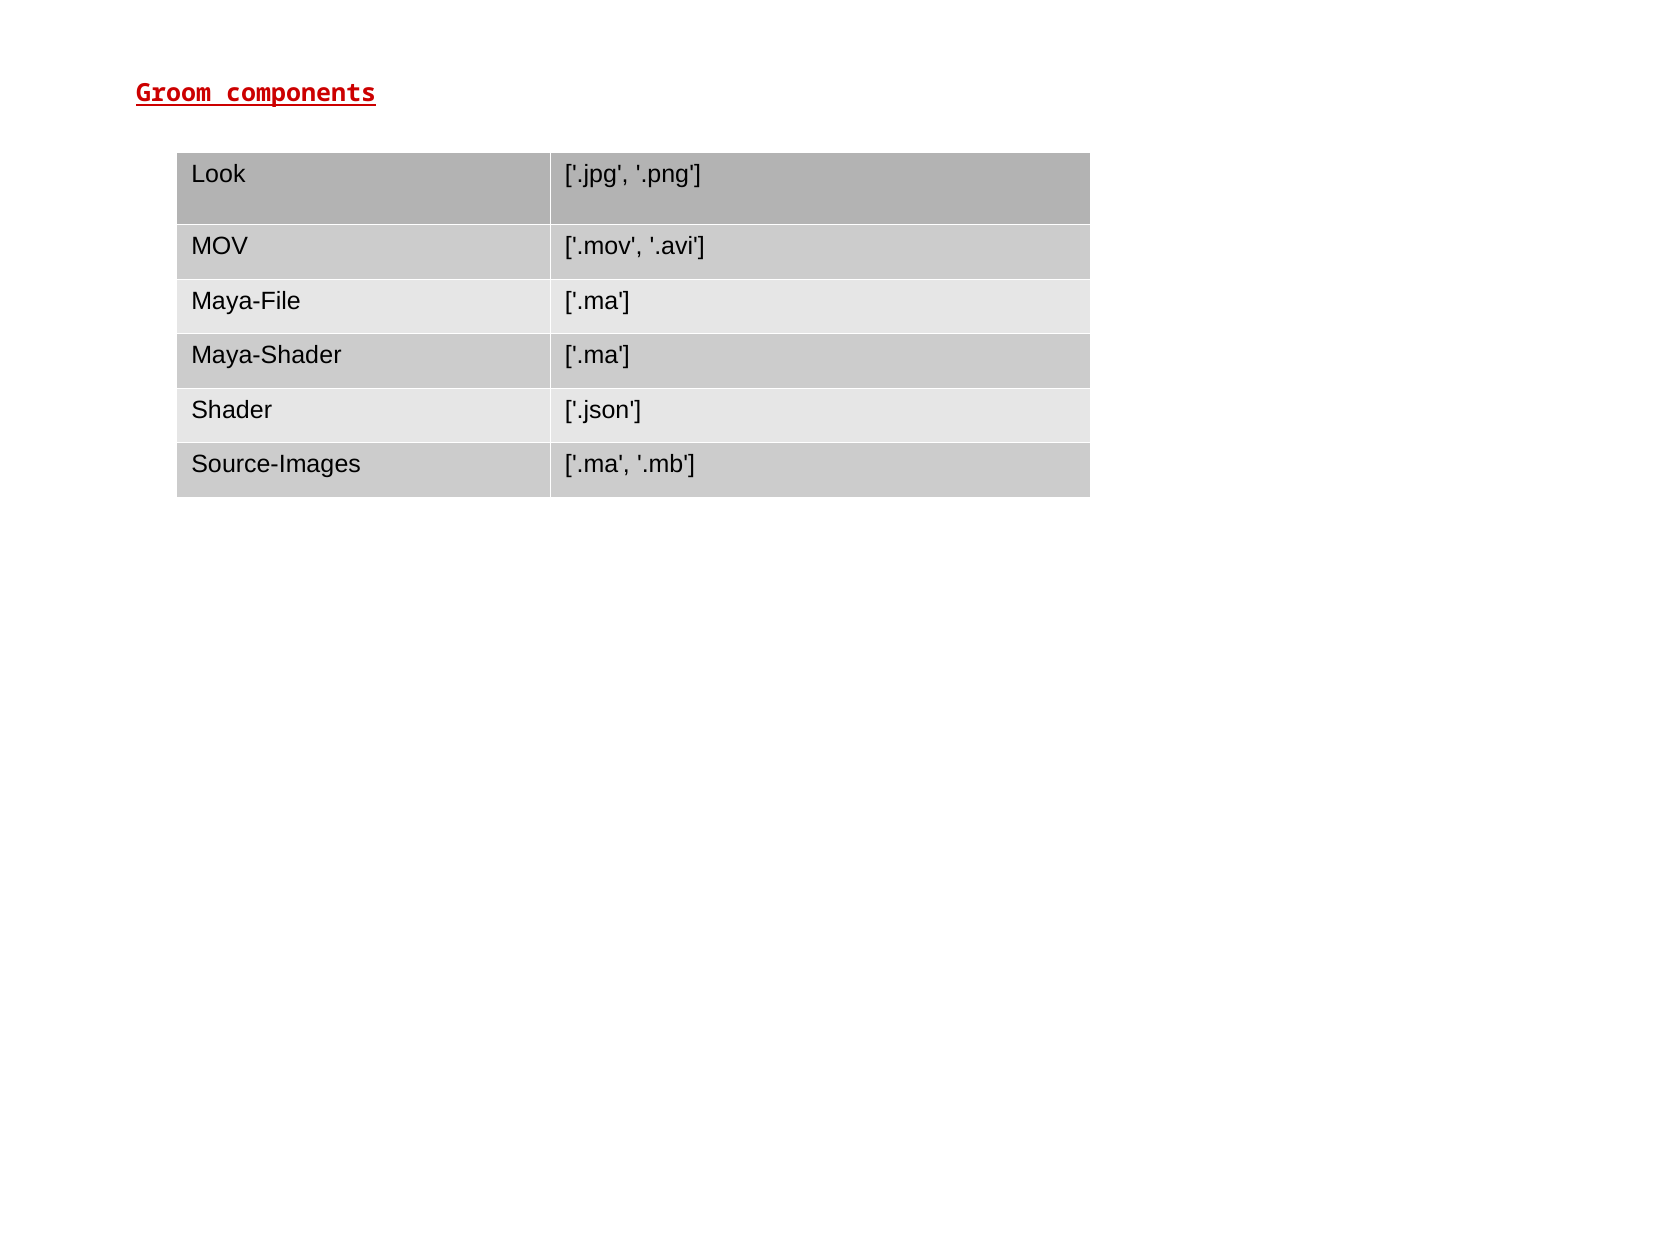

Groom components
| Look | ['.jpg', '.png'] |
| --- | --- |
| MOV | ['.mov', '.avi'] |
| Maya-File | ['.ma'] |
| Maya-Shader | ['.ma'] |
| Shader | ['.json'] |
| Source-Images | ['.ma', '.mb'] |